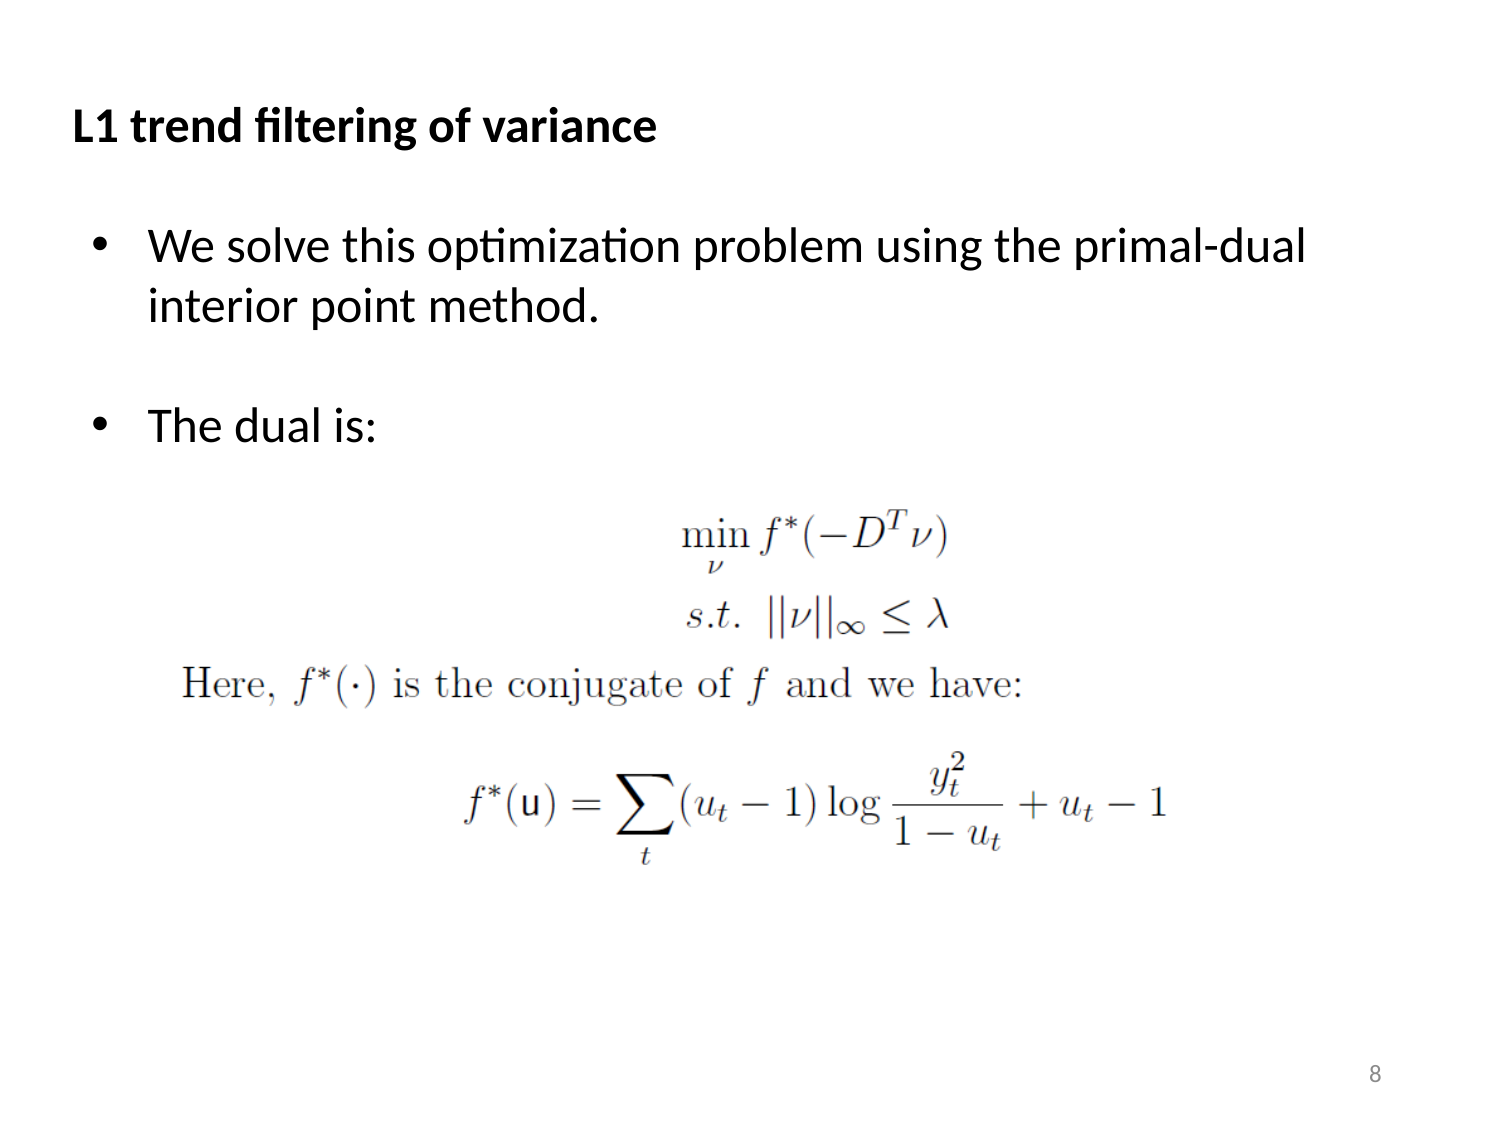

L1 trend filtering of variance
We solve this optimization problem using the primal-dual interior point method.
The dual is: